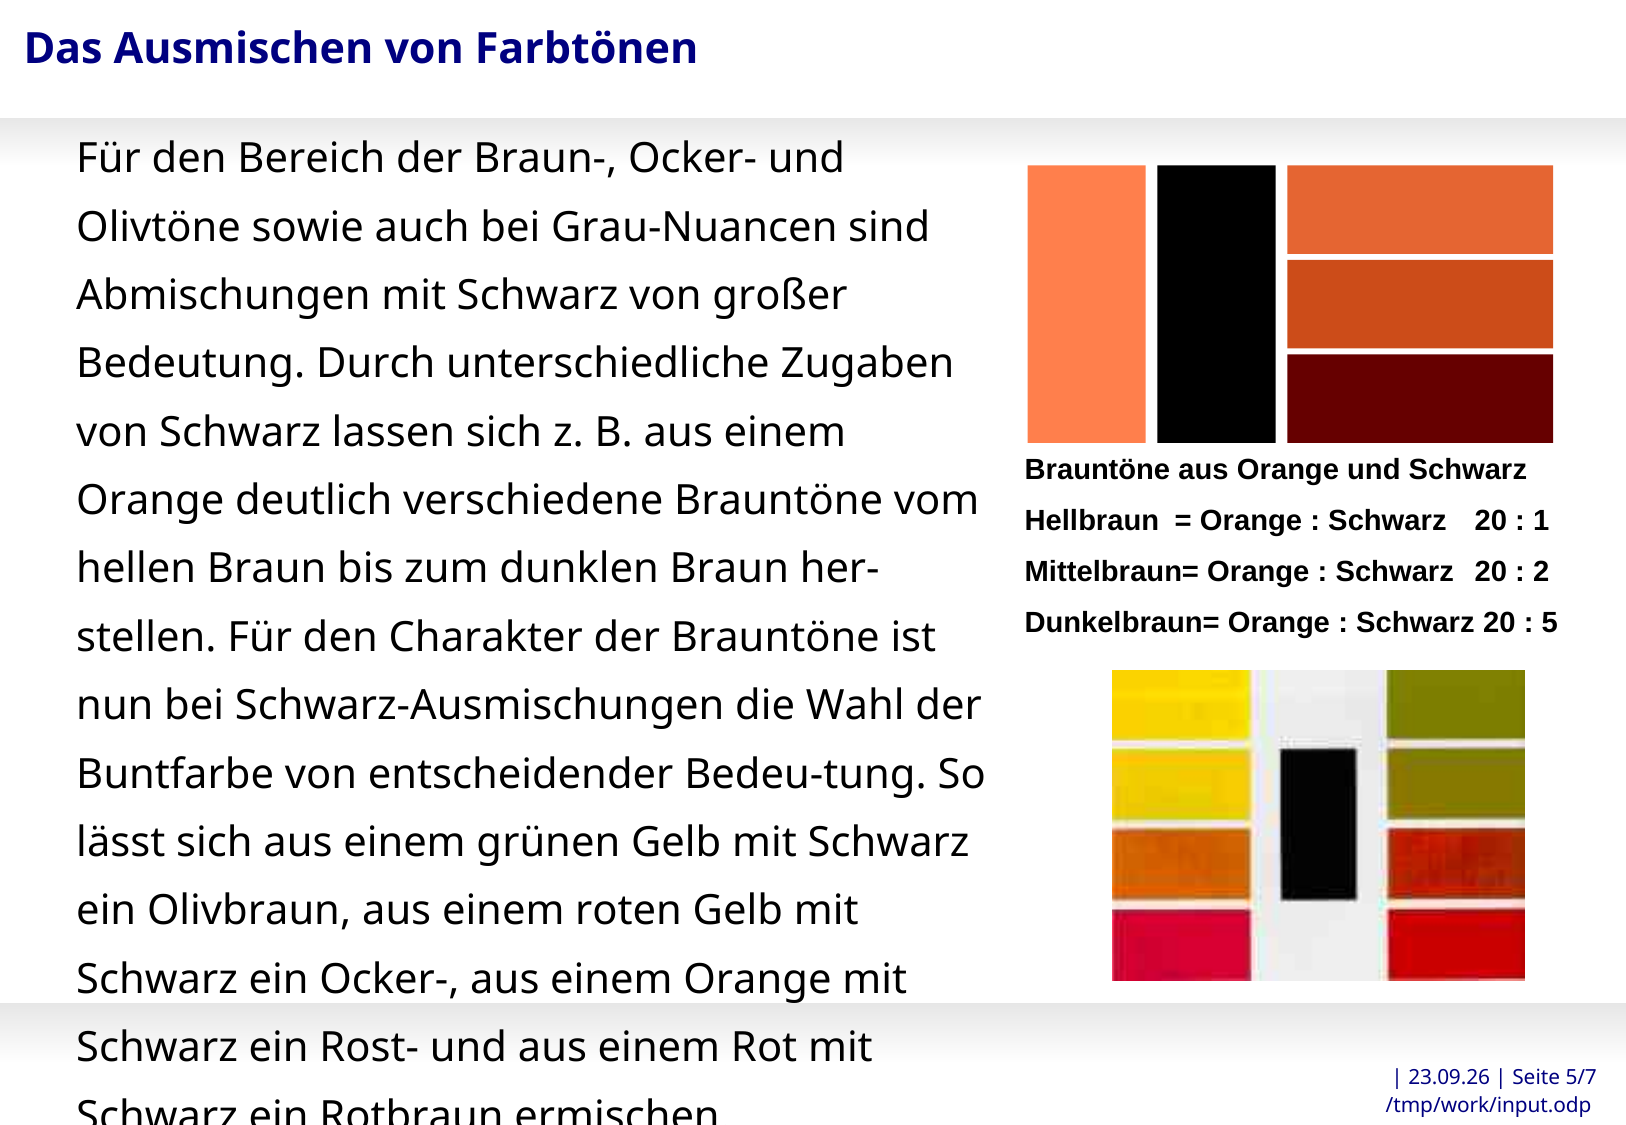

# Das Ausmischen von Farbtönen
Für den Bereich der Braun-, Ocker- und Olivtöne sowie auch bei Grau-Nuancen sind Abmischungen mit Schwarz von großer Bedeutung. Durch unterschiedliche Zugaben von Schwarz lassen sich z. B. aus einem Orange deutlich verschiedene Brauntöne vom hellen Braun bis zum dunklen Braun her-stellen. Für den Charakter der Brauntöne ist nun bei Schwarz-Ausmischungen die Wahl der Buntfarbe von entscheidender Bedeu-tung. So lässt sich aus einem grünen Gelb mit Schwarz ein Olivbraun, aus einem roten Gelb mit Schwarz ein Ocker-, aus einem Orange mit Schwarz ein Rost- und aus einem Rot mit Schwarz ein Rotbraun ermischen.
Brauntöne aus Orange und Schwarz
Hellbraun	= Orange : Schwarz	20 : 1
Mittelbraun= Orange : Schwarz	20 : 2
Dunkelbraun= Orange : Schwarz 20 : 5